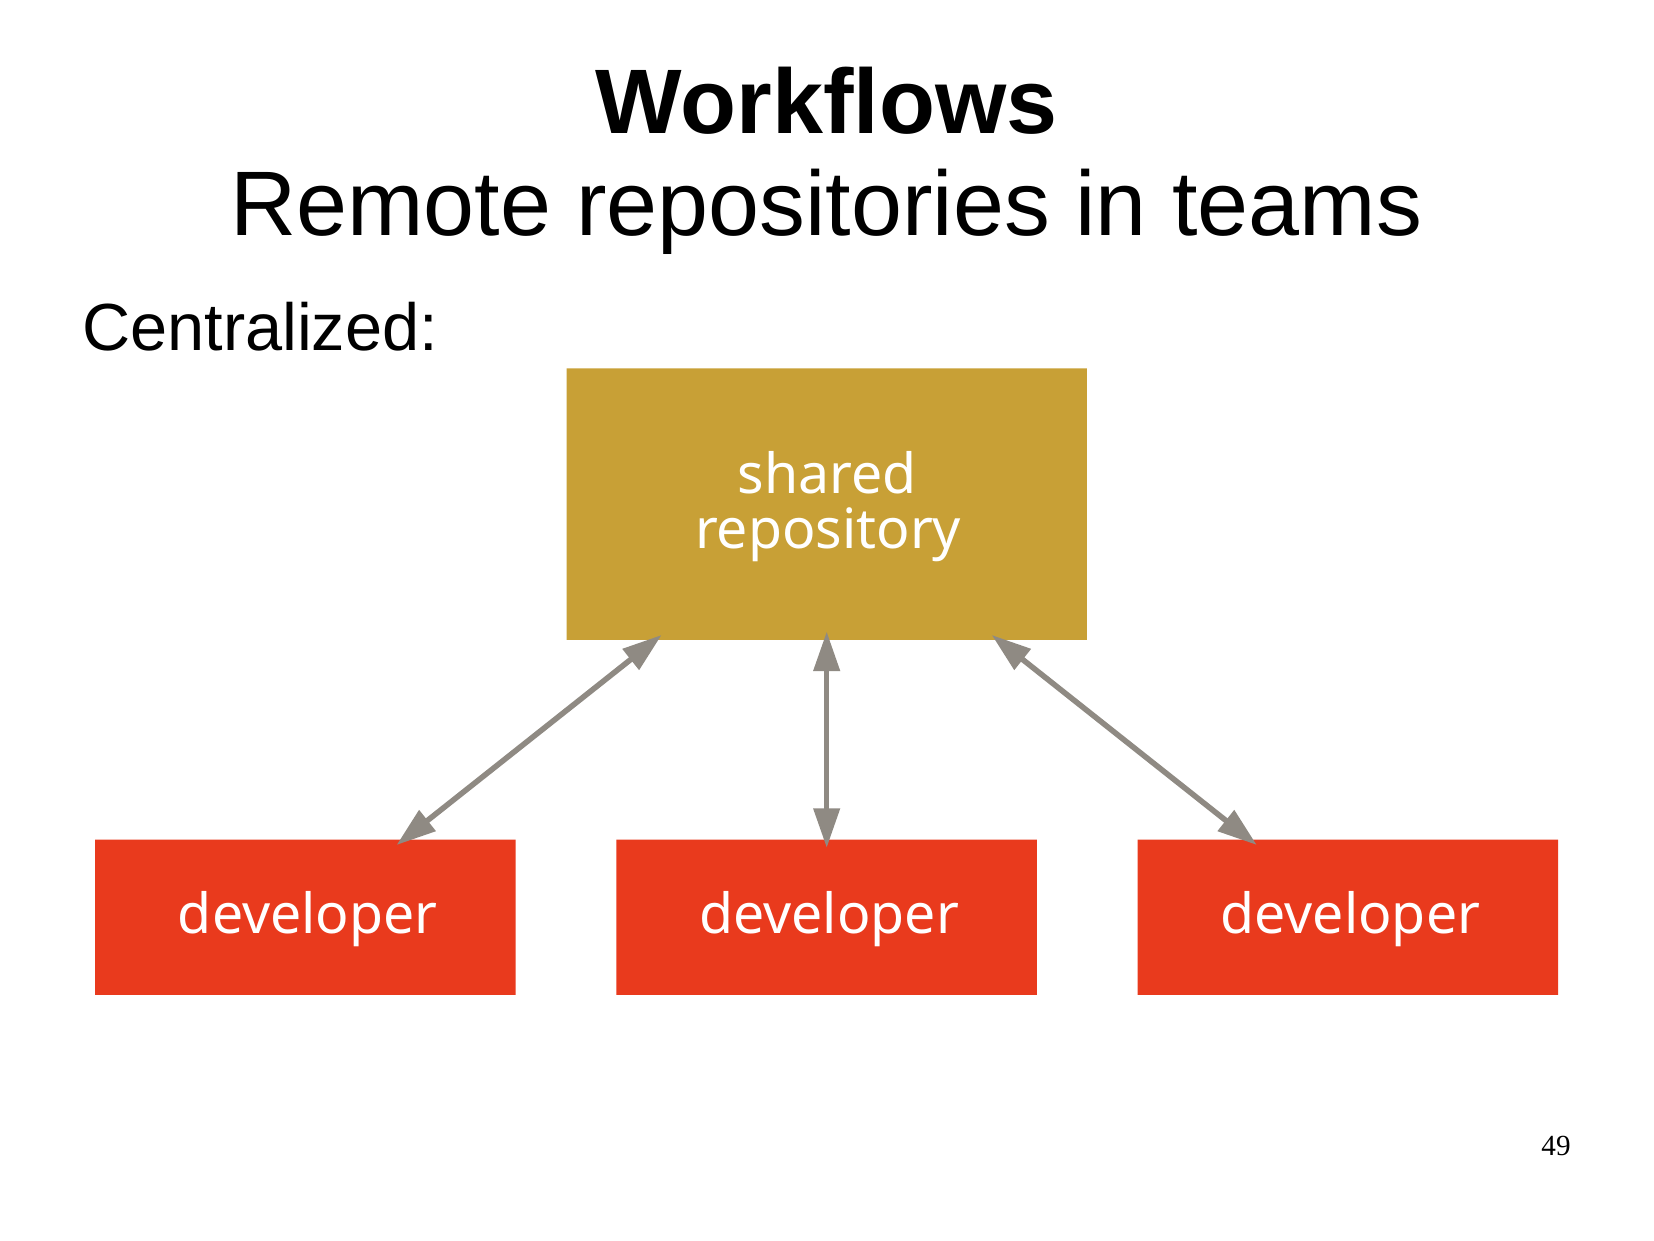

# Workflows Remote repositories in teams
Centralized:
49